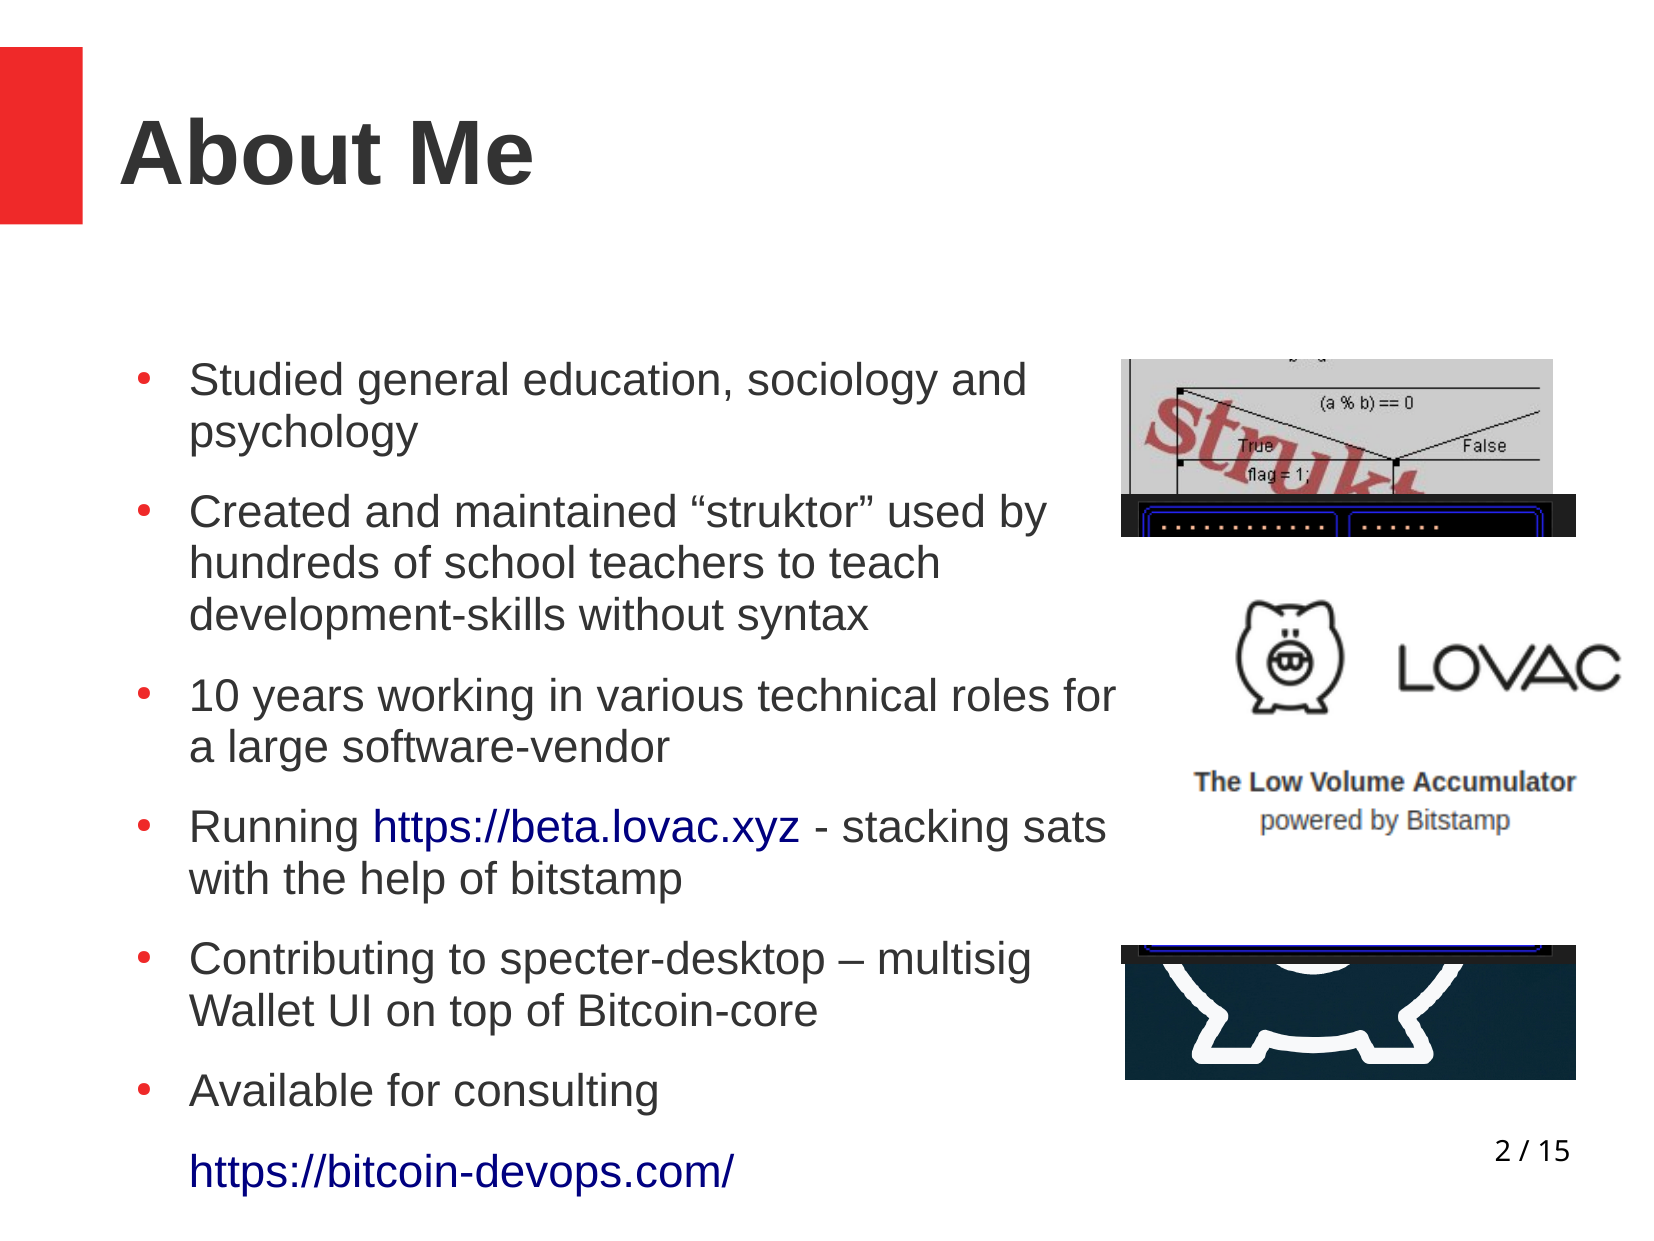

# About Me
Studied general education, sociology and psychology
Created and maintained “struktor” used by hundreds of school teachers to teach development-skills without syntax
10 years working in various technical roles for a large software-vendor
Running https://beta.lovac.xyz - stacking sats with the help of bitstamp
Contributing to specter-desktop – multisig Wallet UI on top of Bitcoin-core
Available for consulting
https://bitcoin-devops.com/
2